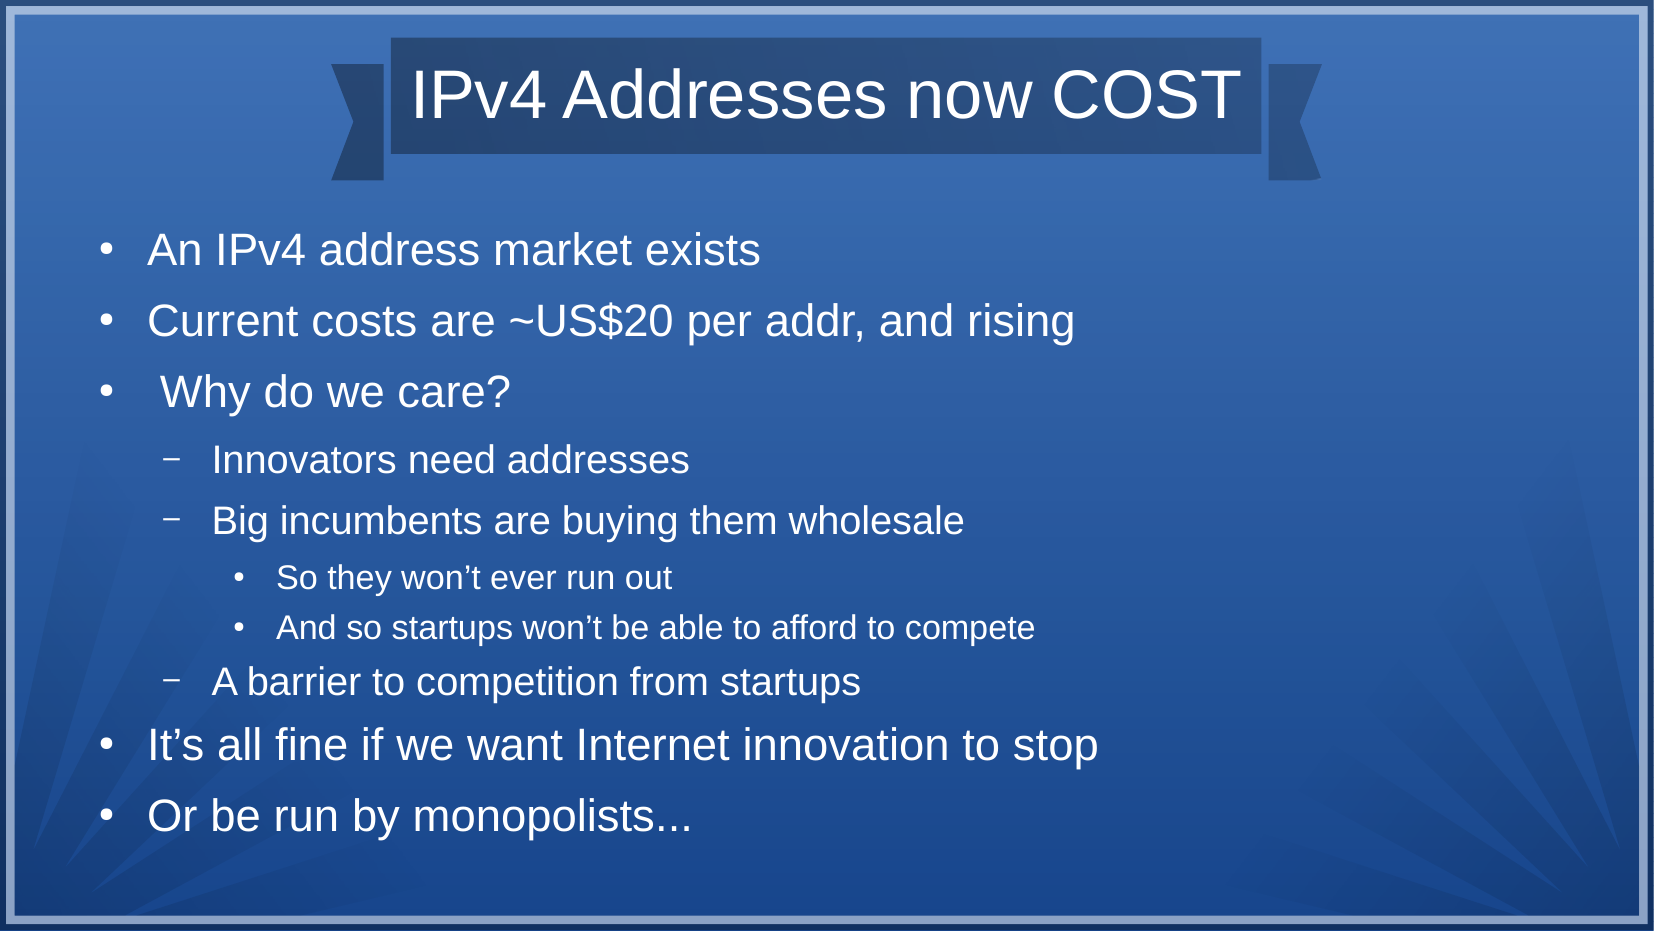

# IPv4 Addresses now COST
An IPv4 address market exists
Current costs are ~US$20 per addr, and rising
 Why do we care?
Innovators need addresses
Big incumbents are buying them wholesale
So they won’t ever run out
And so startups won’t be able to afford to compete
A barrier to competition from startups
It’s all fine if we want Internet innovation to stop
Or be run by monopolists...